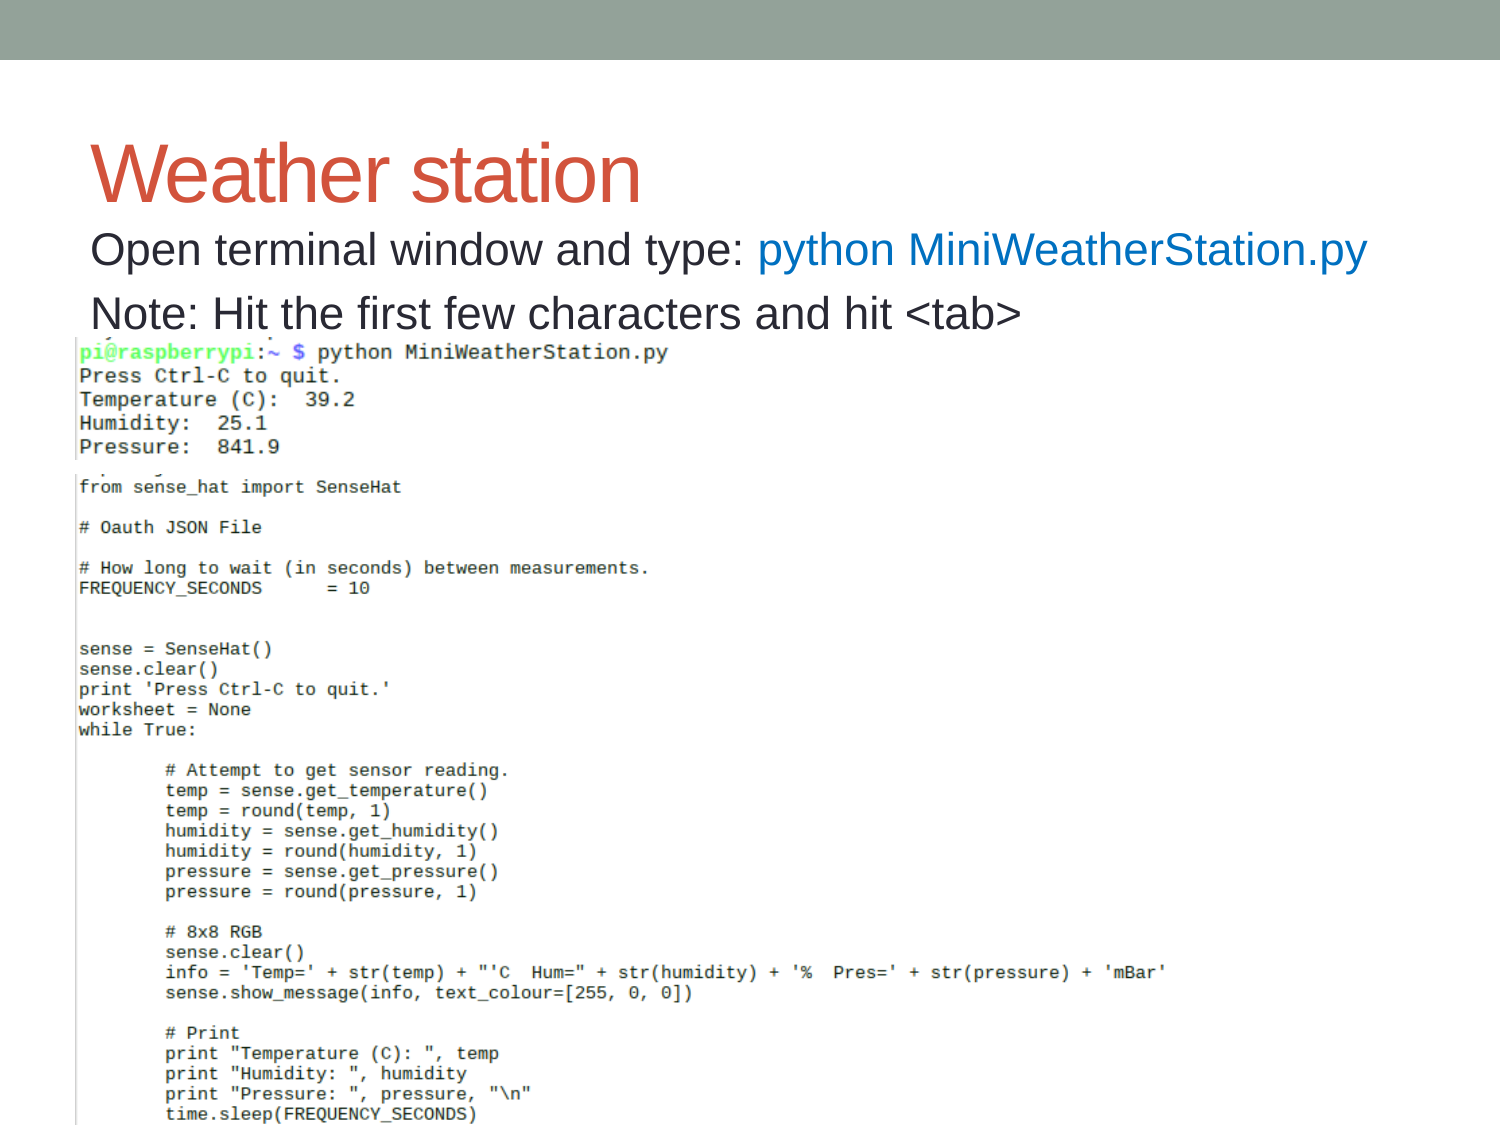

# Weather station
Open terminal window and type: python MiniWeatherStation.py
Note: Hit the first few characters and hit <tab>